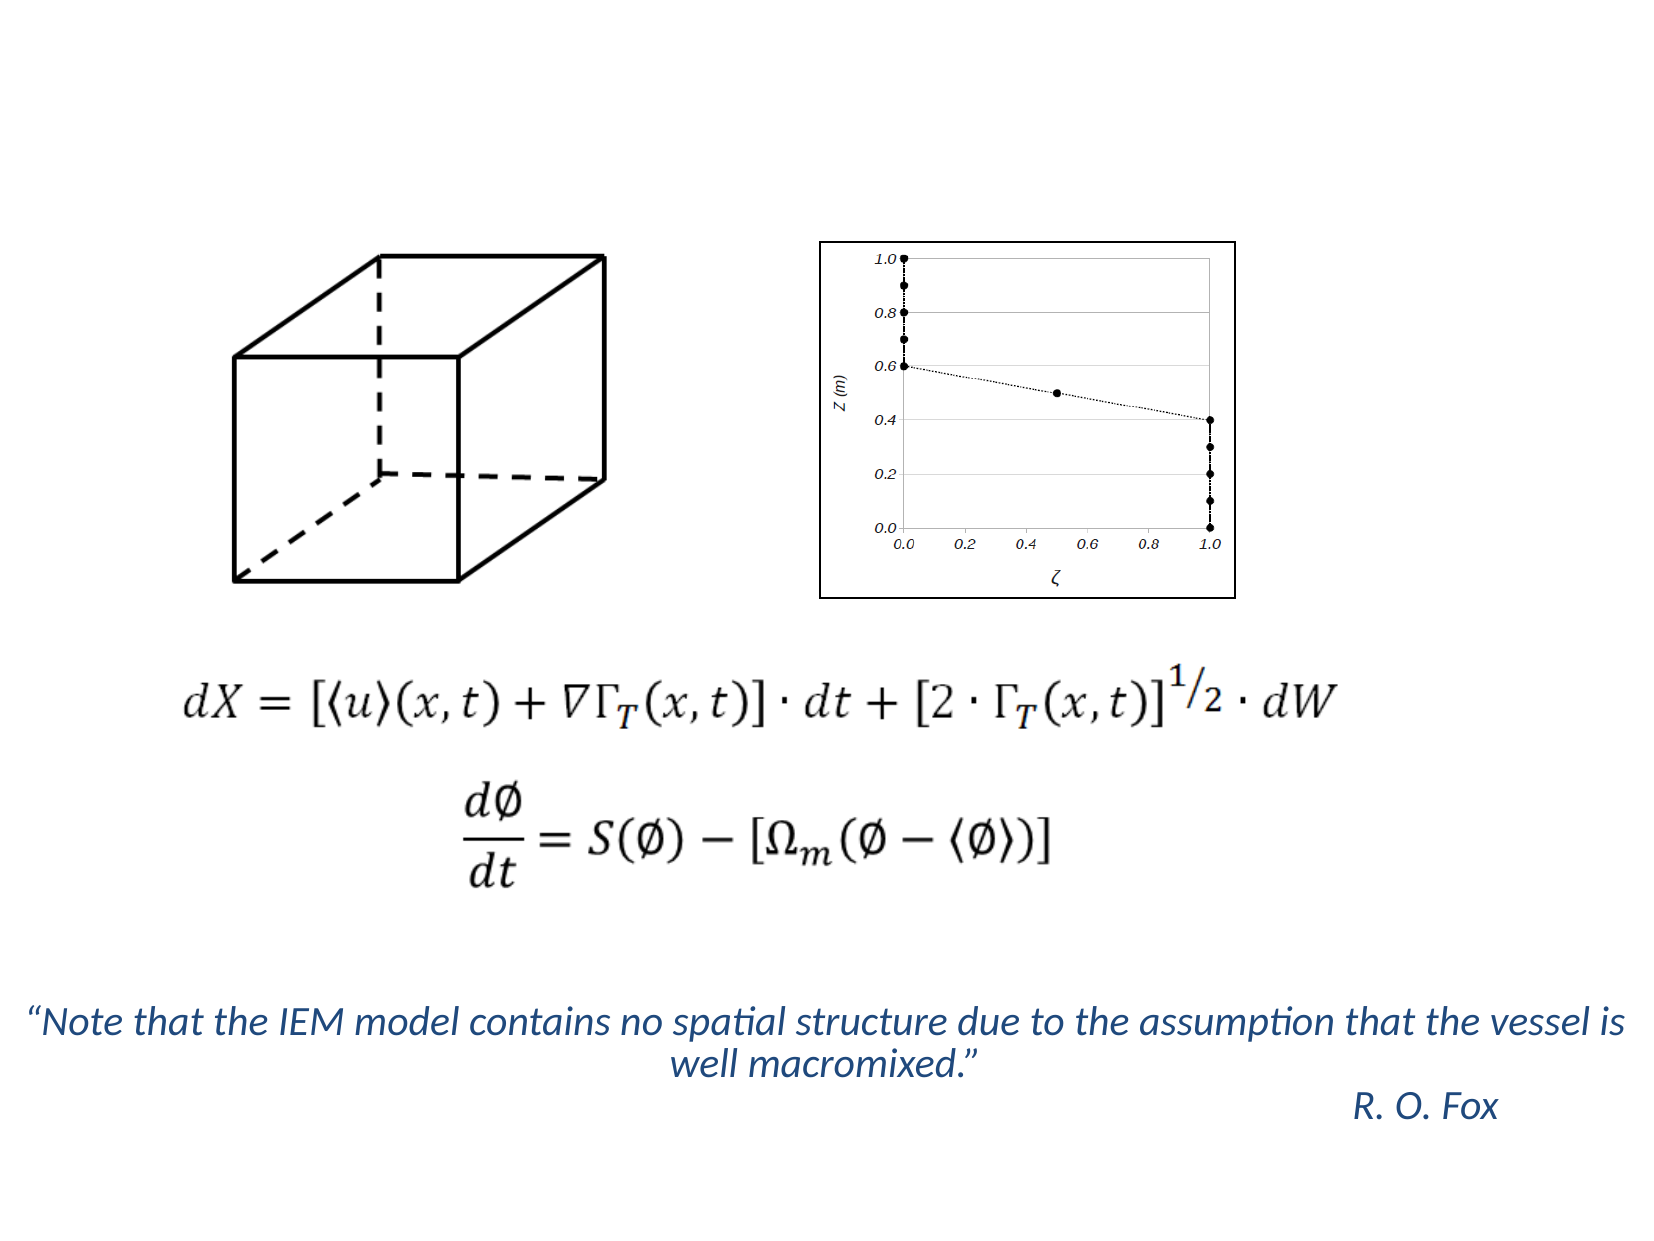

“Note that the IEM model contains no spatial structure due to the assumption that the vessel is well macromixed.”
								R. O. Fox